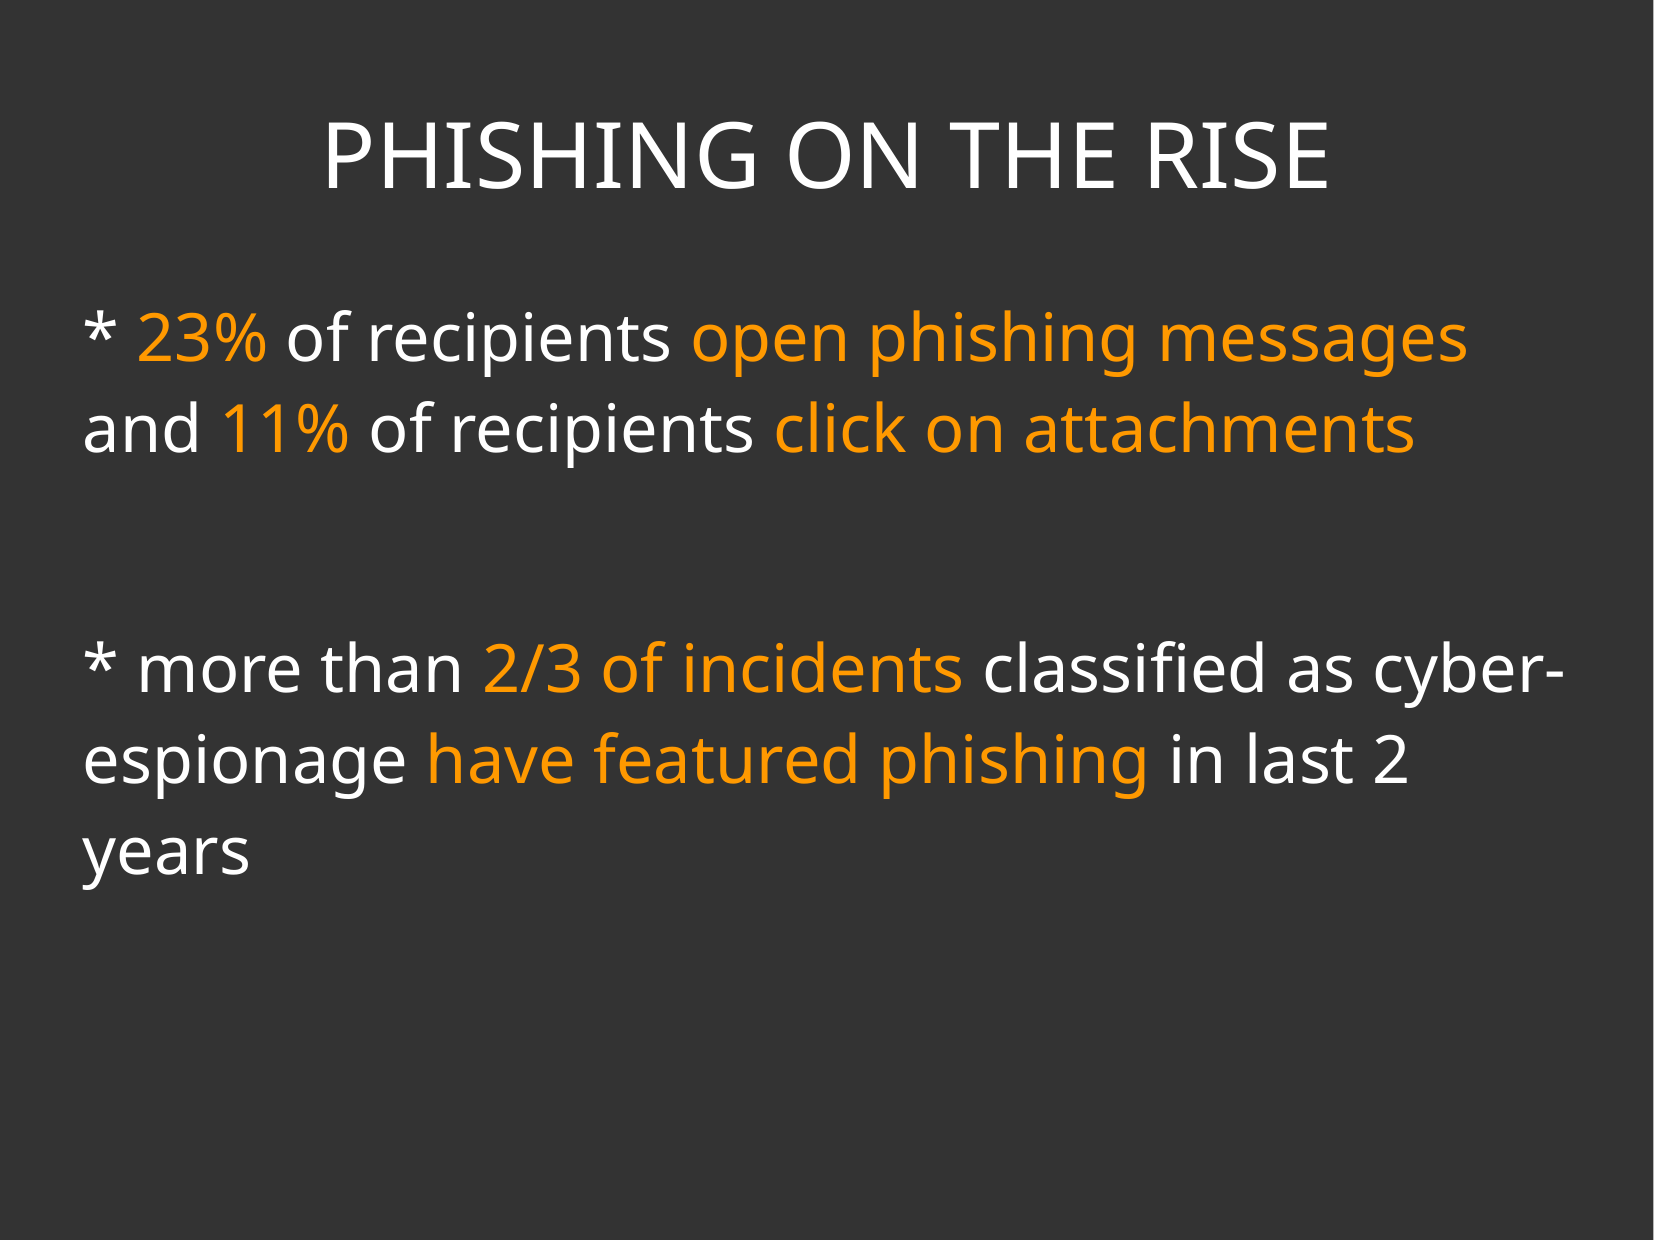

# PHISHING ON THE RISE
* 23% of recipients open phishing messages and 11% of recipients click on attachments
* more than 2/3 of incidents classified as cyber-espionage have featured phishing in last 2 years